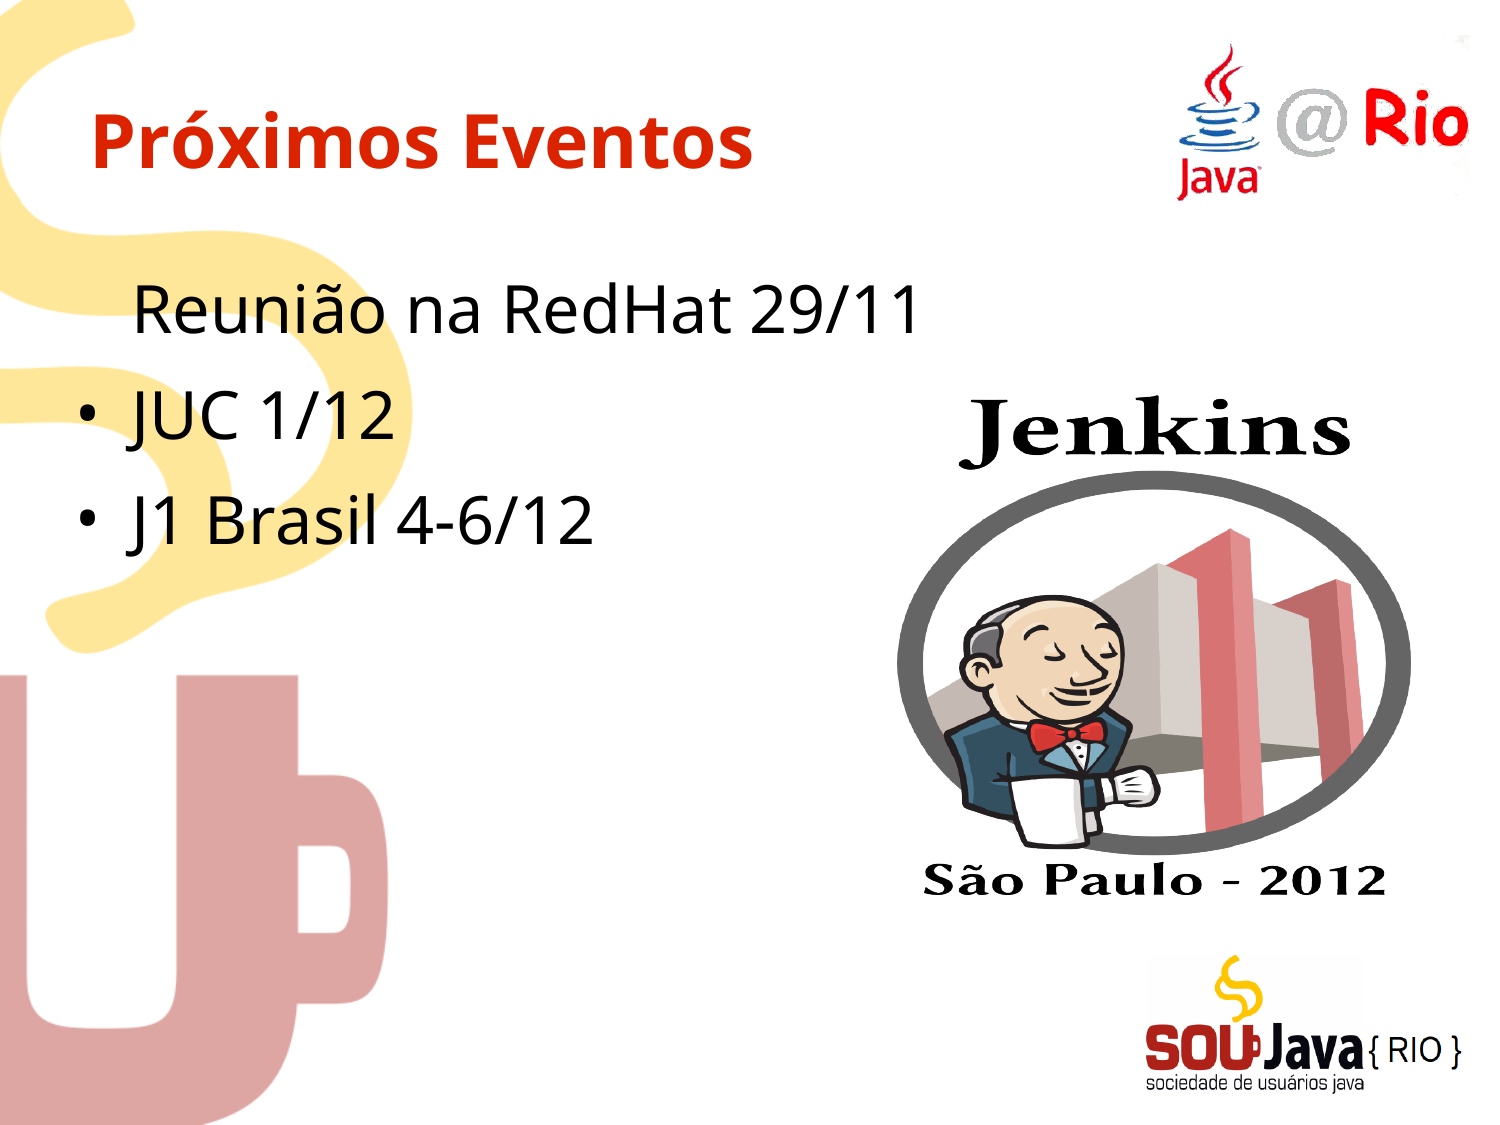

# Próximos Eventos
Reunião na RedHat 29/11
JUC 1/12
J1 Brasil 4-6/12